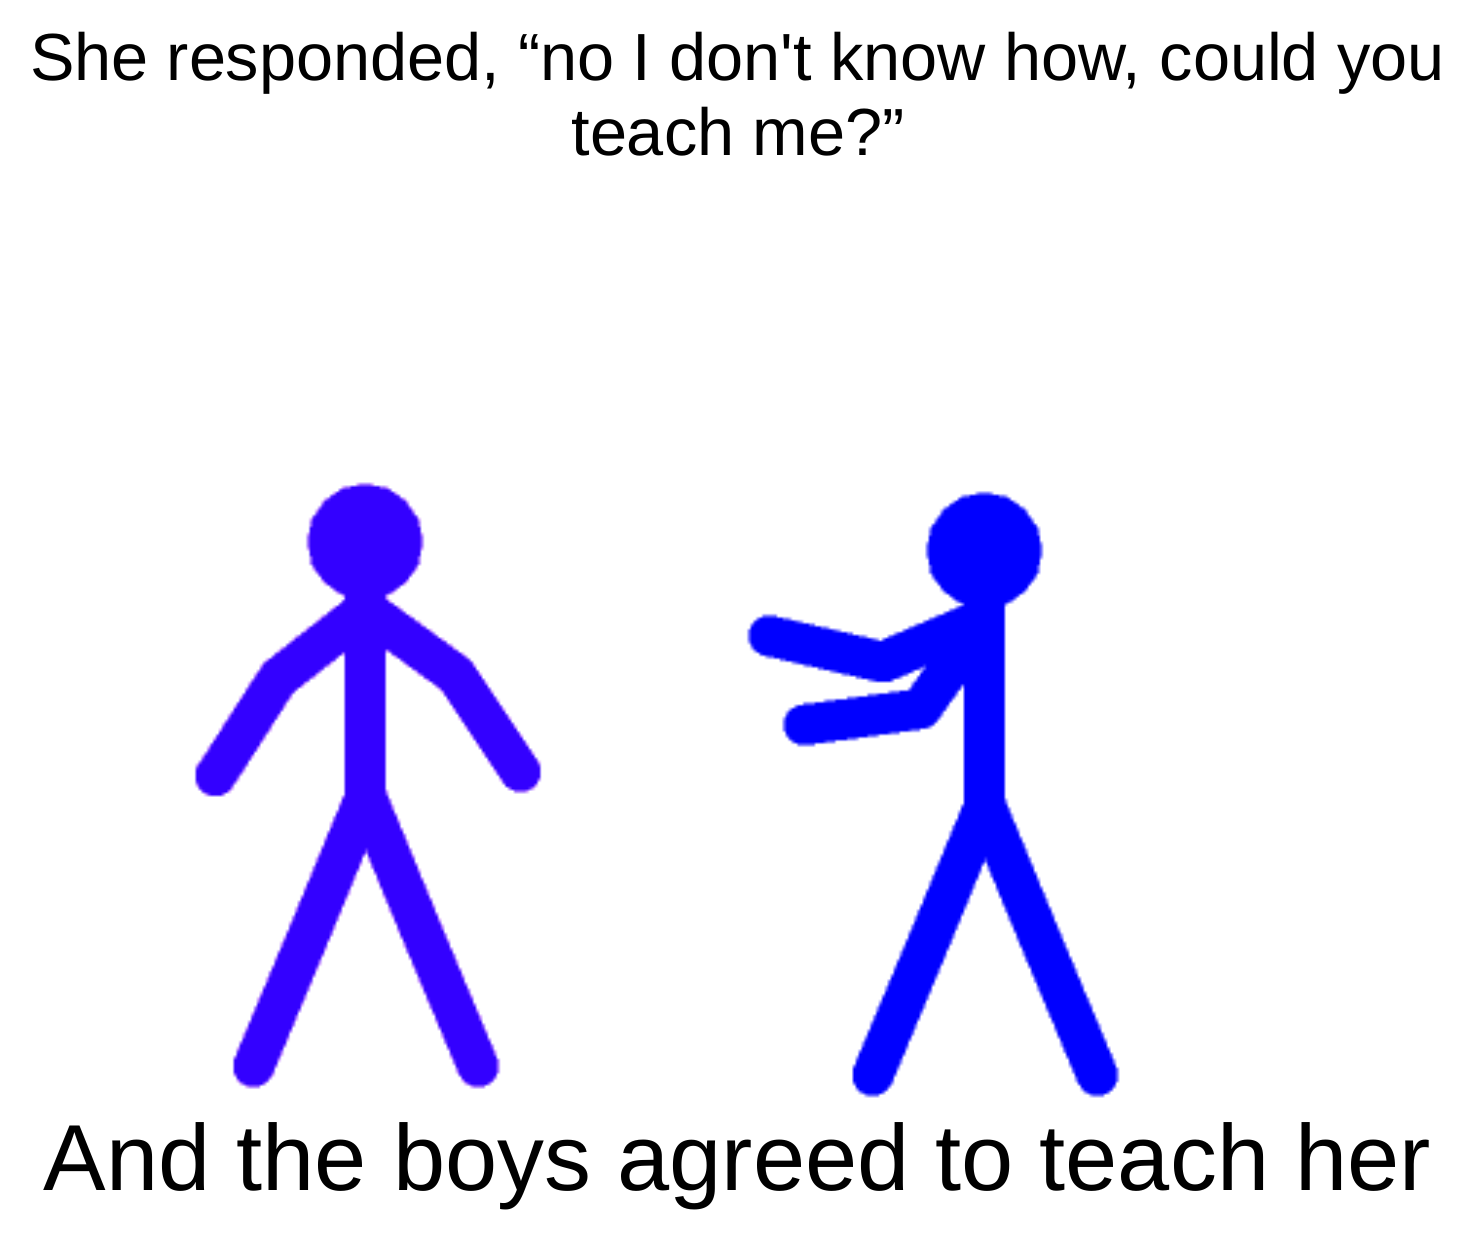

# She responded, “no I don't know how, could you teach me?”
And the boys agreed to teach her